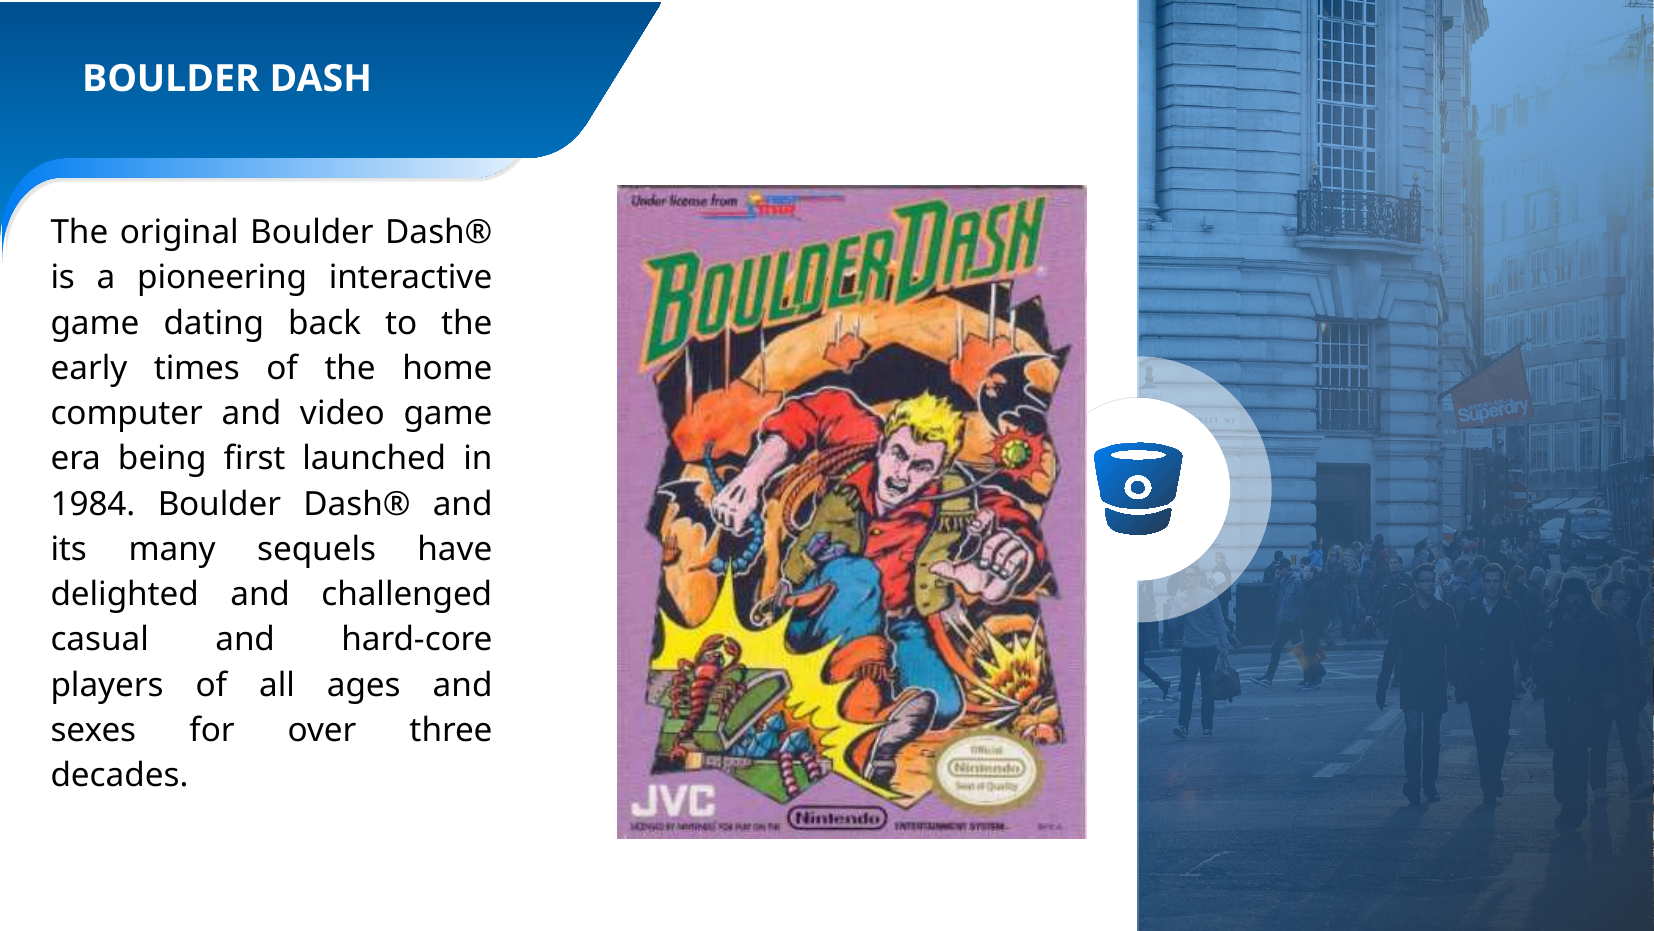

BOULDER DASH
The original Boulder Dash® is a pioneering interactive game dating back to the early times of the home computer and video game era being first launched in 1984. Boulder Dash® and its many sequels have delighted and challenged casual and hard-core players of all ages and sexes for over three decades.